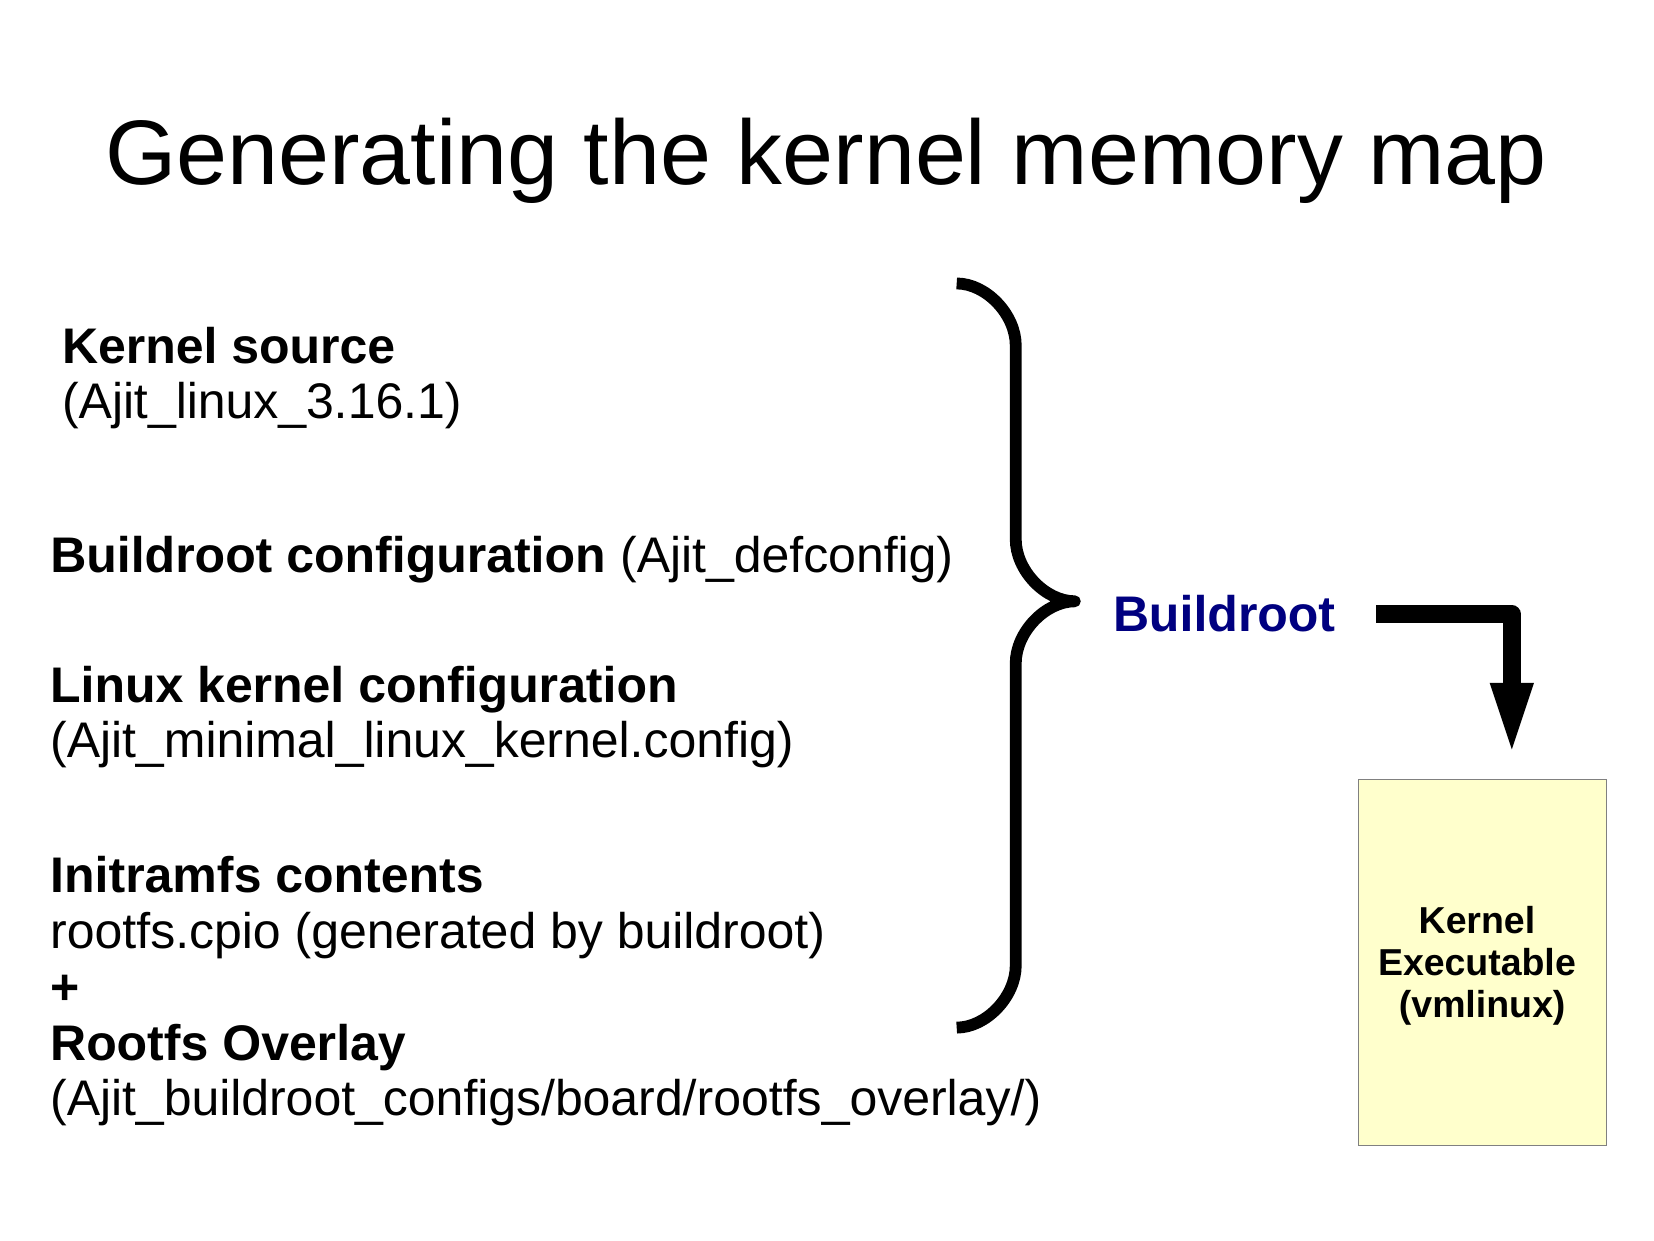

# Generating the kernel memory map
Kernel source (Ajit_linux_3.16.1)
Buildroot configuration (Ajit_defconfig)
Buildroot
Linux kernel configuration
(Ajit_minimal_linux_kernel.config)
Kernel
Executable
(vmlinux)
Initramfs contents
rootfs.cpio (generated by buildroot)
+
Rootfs Overlay
(Ajit_buildroot_configs/board/rootfs_overlay/)